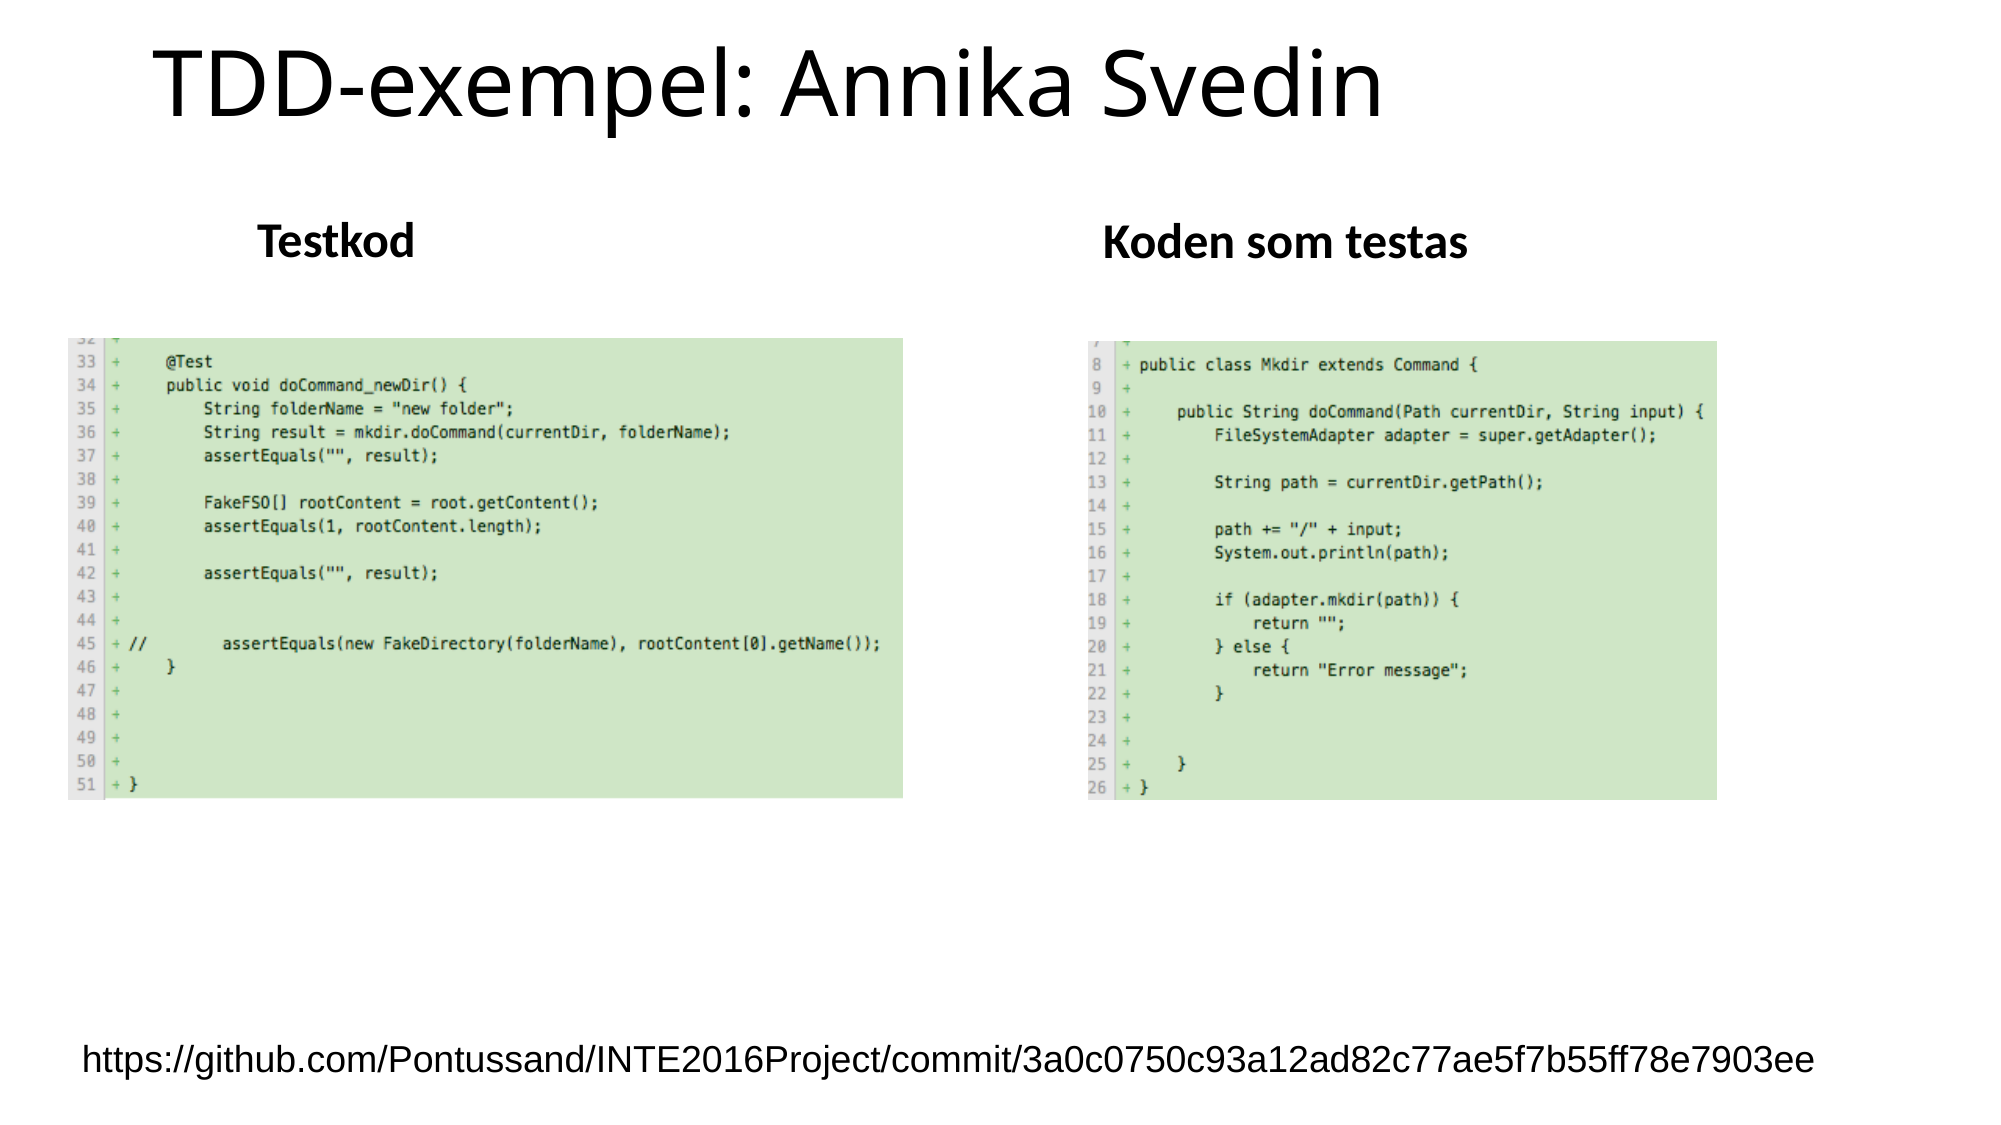

TDD-exempel: Annika Svedin
Testkod
Koden som testas
https://github.com/Pontussand/INTE2016Project/commit/3a0c0750c93a12ad82c77ae5f7b55ff78e7903ee